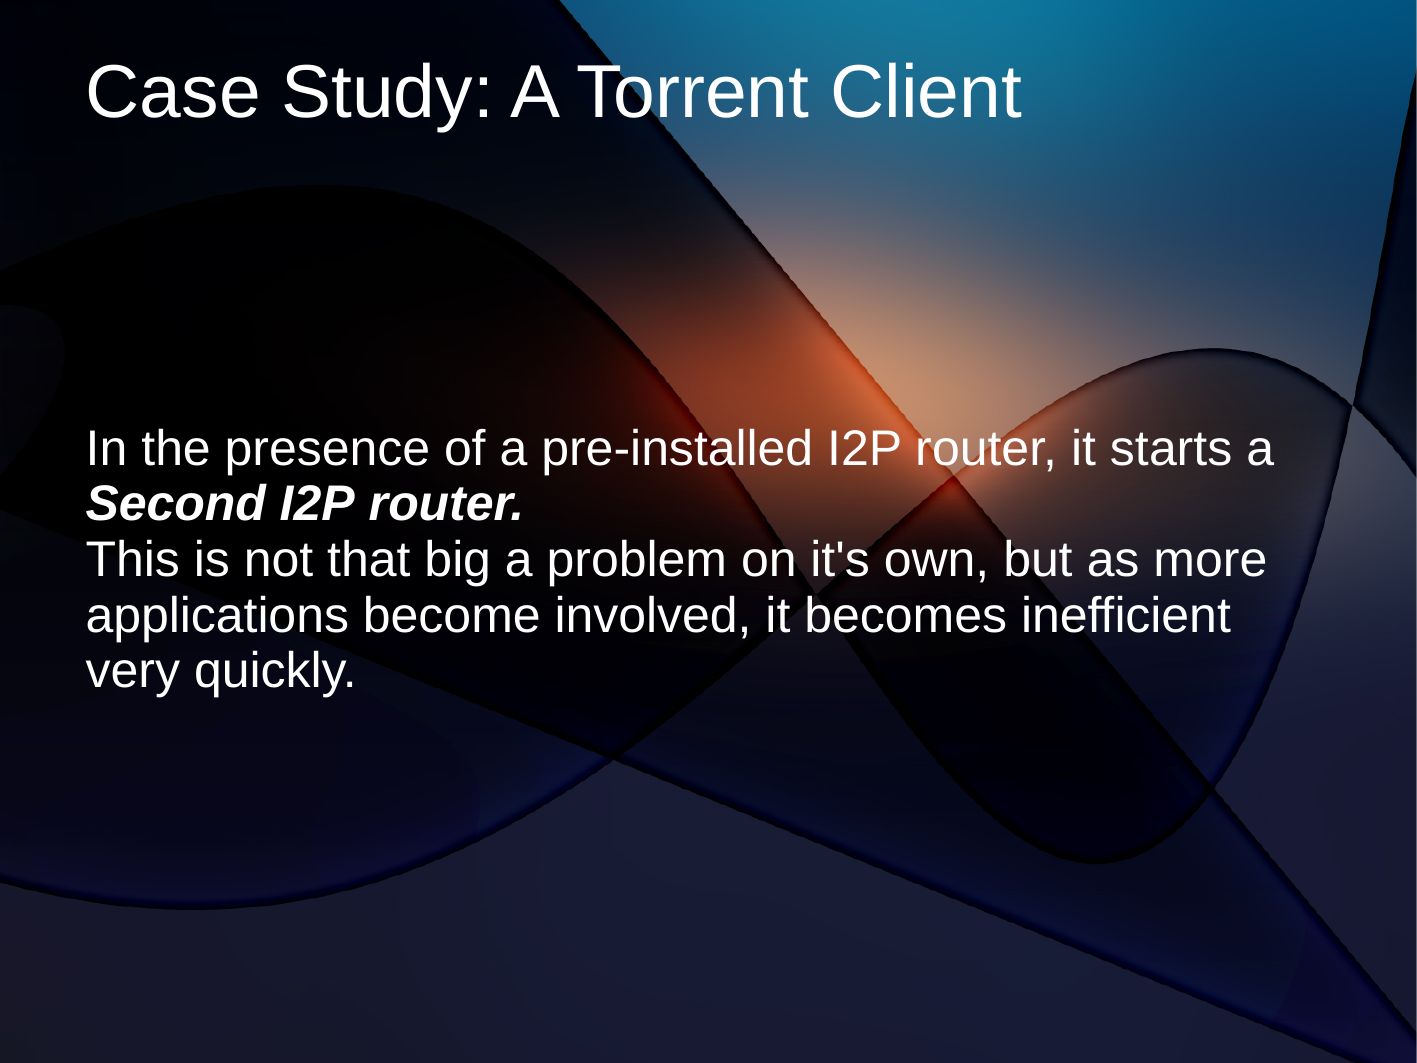

Case Study: A Torrent Client
In the presence of a pre-installed I2P router, it starts a Second I2P router.
This is not that big a problem on it's own, but as more applications become involved, it becomes inefficient very quickly.